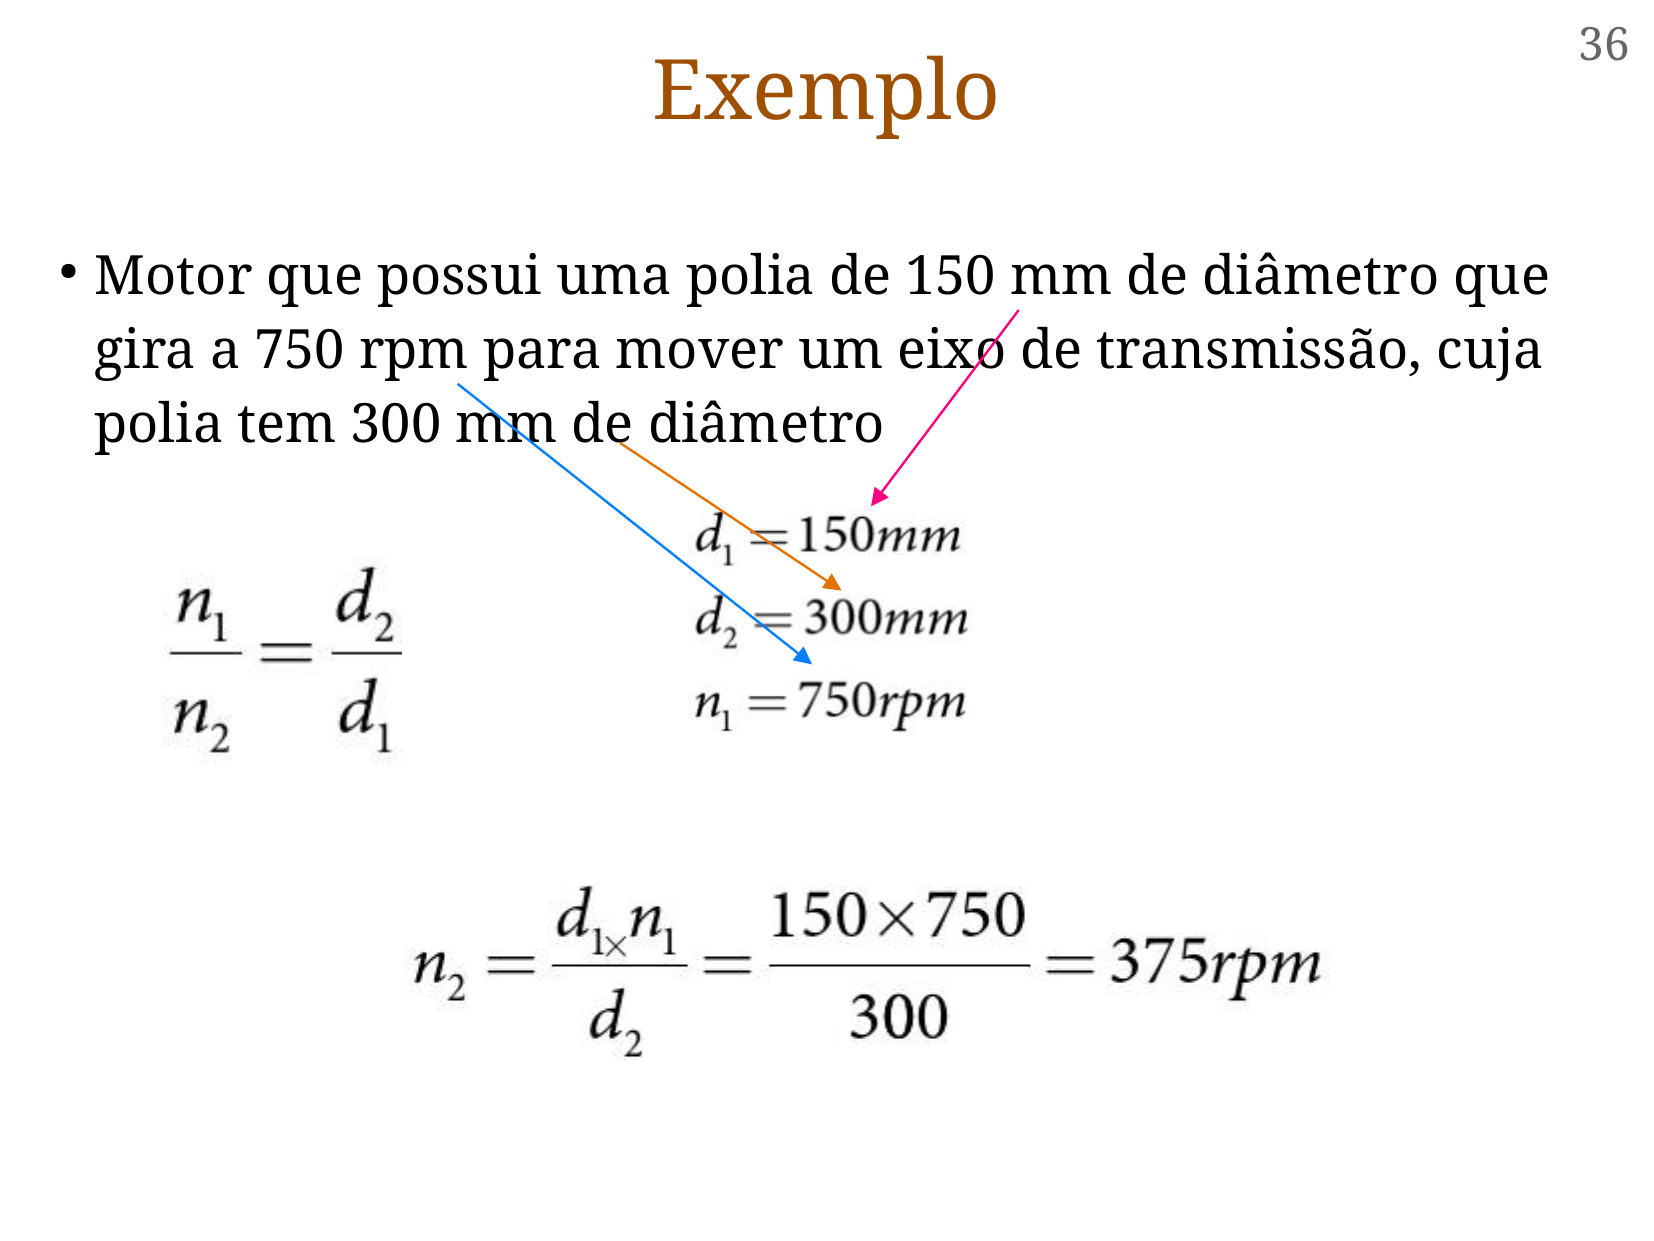

36
# Exemplo
Motor que possui uma polia de 150 mm de diâmetro que gira a 750 rpm para mover um eixo de transmissão, cuja polia tem 300 mm de diâmetro